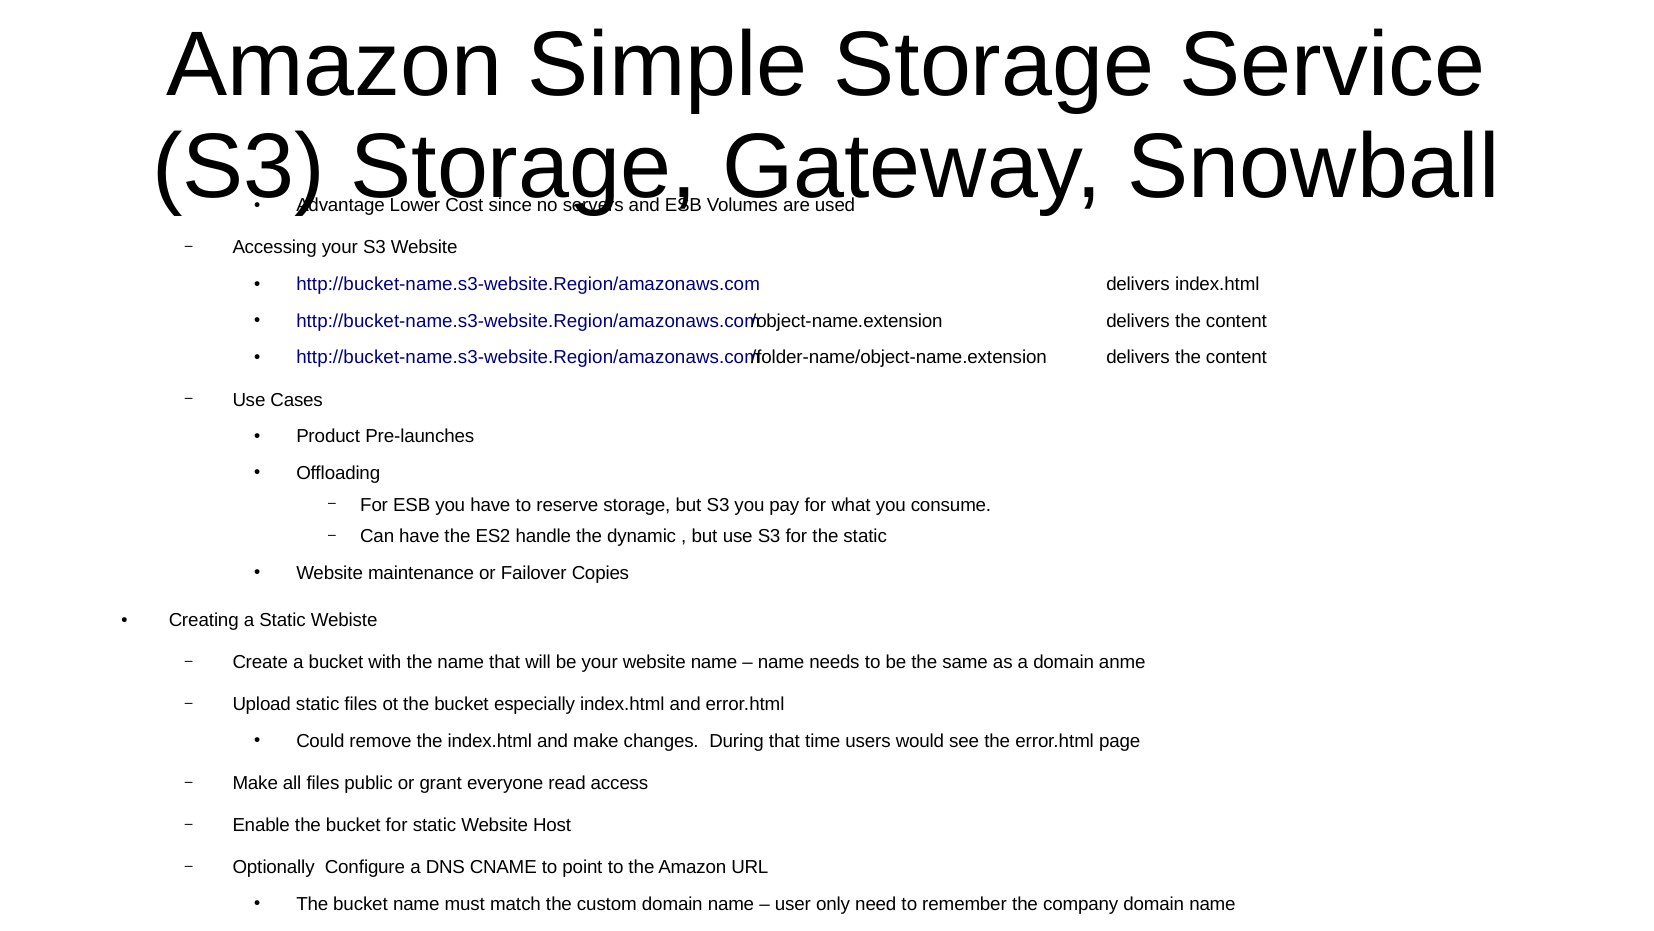

# Amazon Simple Storage Service (S3) Storage, Gateway, Snowball
Advantage Lower Cost since no servers and ESB Volumes are used
Accessing your S3 Website
http://bucket-name.s3-website.Region/amazonaws.com						delivers index.html
http://bucket-name.s3-website.Region/amazonaws.com/object-name.extension			delivers the content
http://bucket-name.s3-website.Region/amazonaws.com/folder-name/object-name.extension	delivers the content
Use Cases
Product Pre-launches
Offloading
For ESB you have to reserve storage, but S3 you pay for what you consume.
Can have the ES2 handle the dynamic , but use S3 for the static
Website maintenance or Failover Copies
Creating a Static Webiste
Create a bucket with the name that will be your website name – name needs to be the same as a domain anme
Upload static files ot the bucket especially index.html and error.html
Could remove the index.html and make changes. During that time users would see the error.html page
Make all files public or grant everyone read access
Enable the bucket for static Website Host
Optionally Configure a DNS CNAME to point to the Amazon URL
The bucket name must match the custom domain name – user only need to remember the company domain name